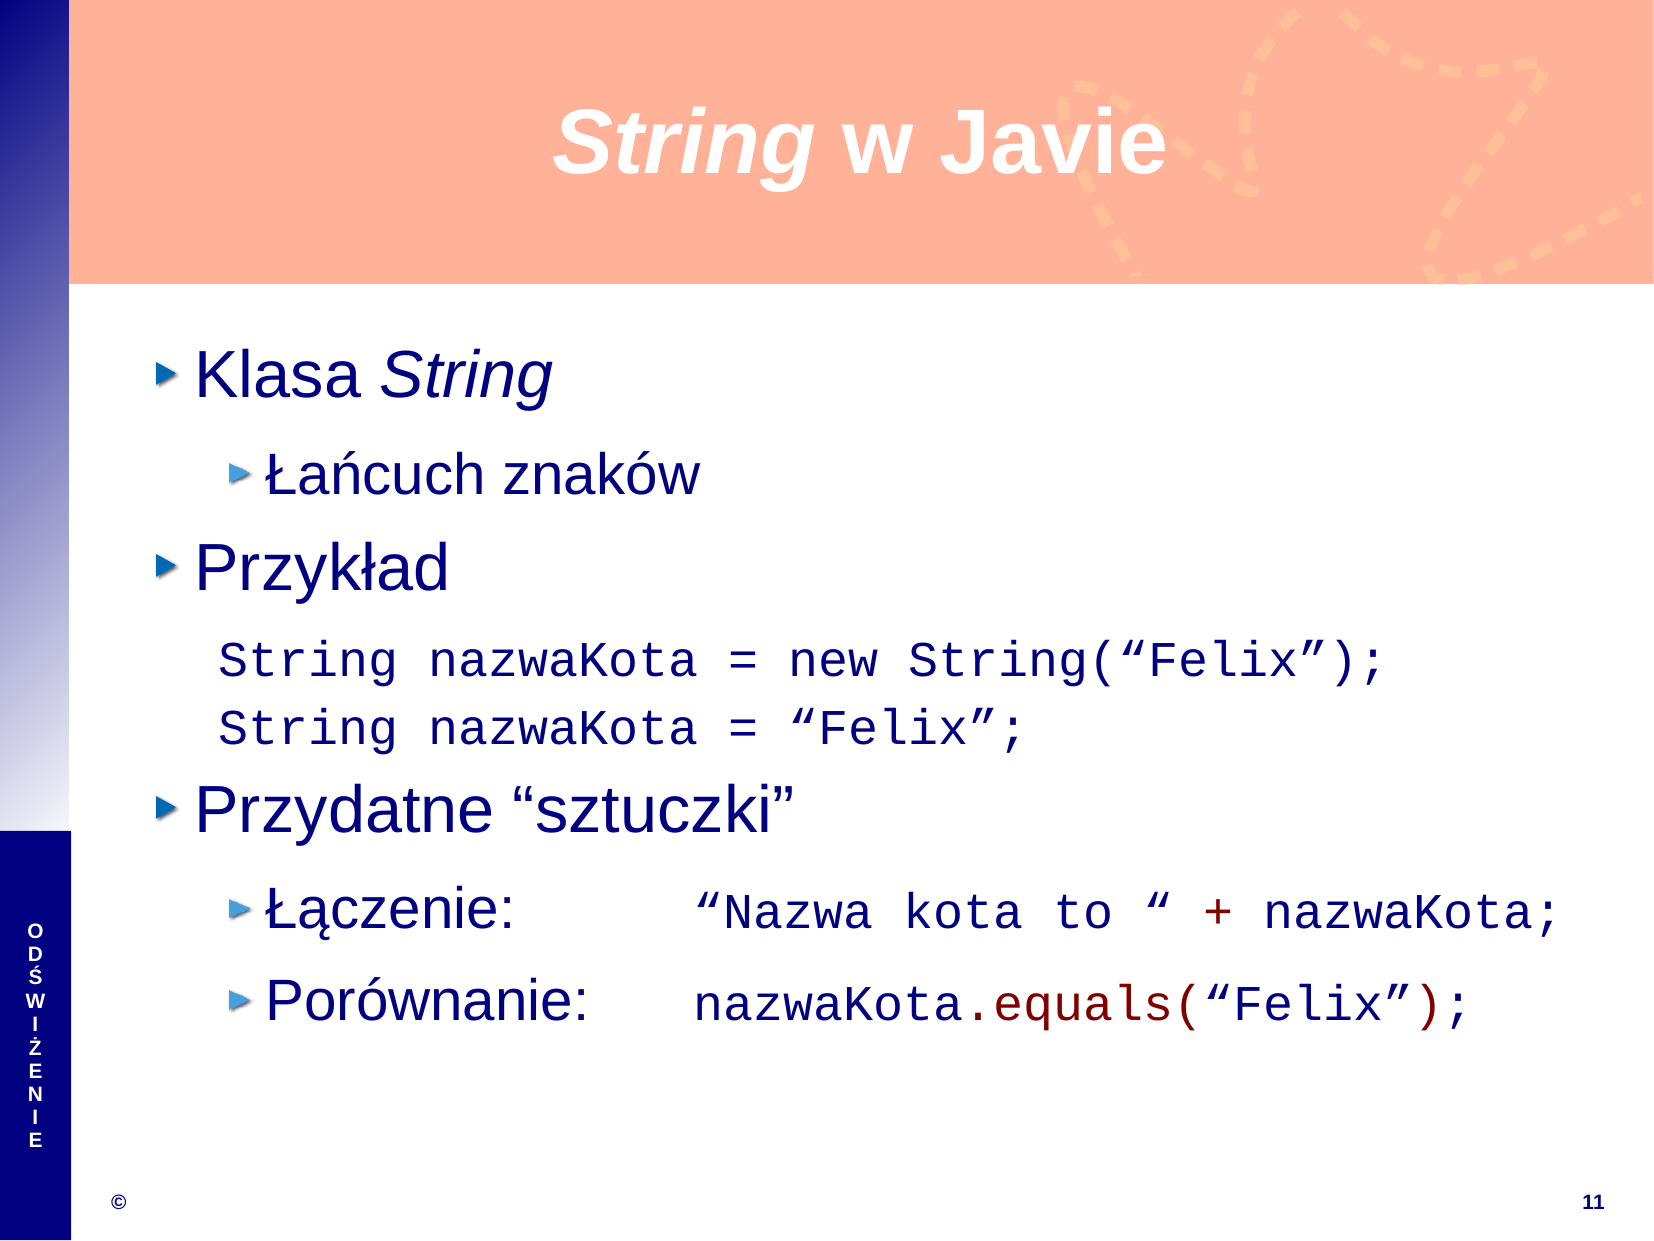

# String w Javie
Klasa String
Łańcuch znaków
Przykład
String nazwaKota = new String(“Felix”);
String nazwaKota = “Felix”;
Przydatne “sztuczki”
Łączenie:	“Nazwa kota to “ + nazwaKota;
Porównanie:	nazwaKota.equals(“Felix”);
O
D
Ś
W
I
Ż
E
N
I
E